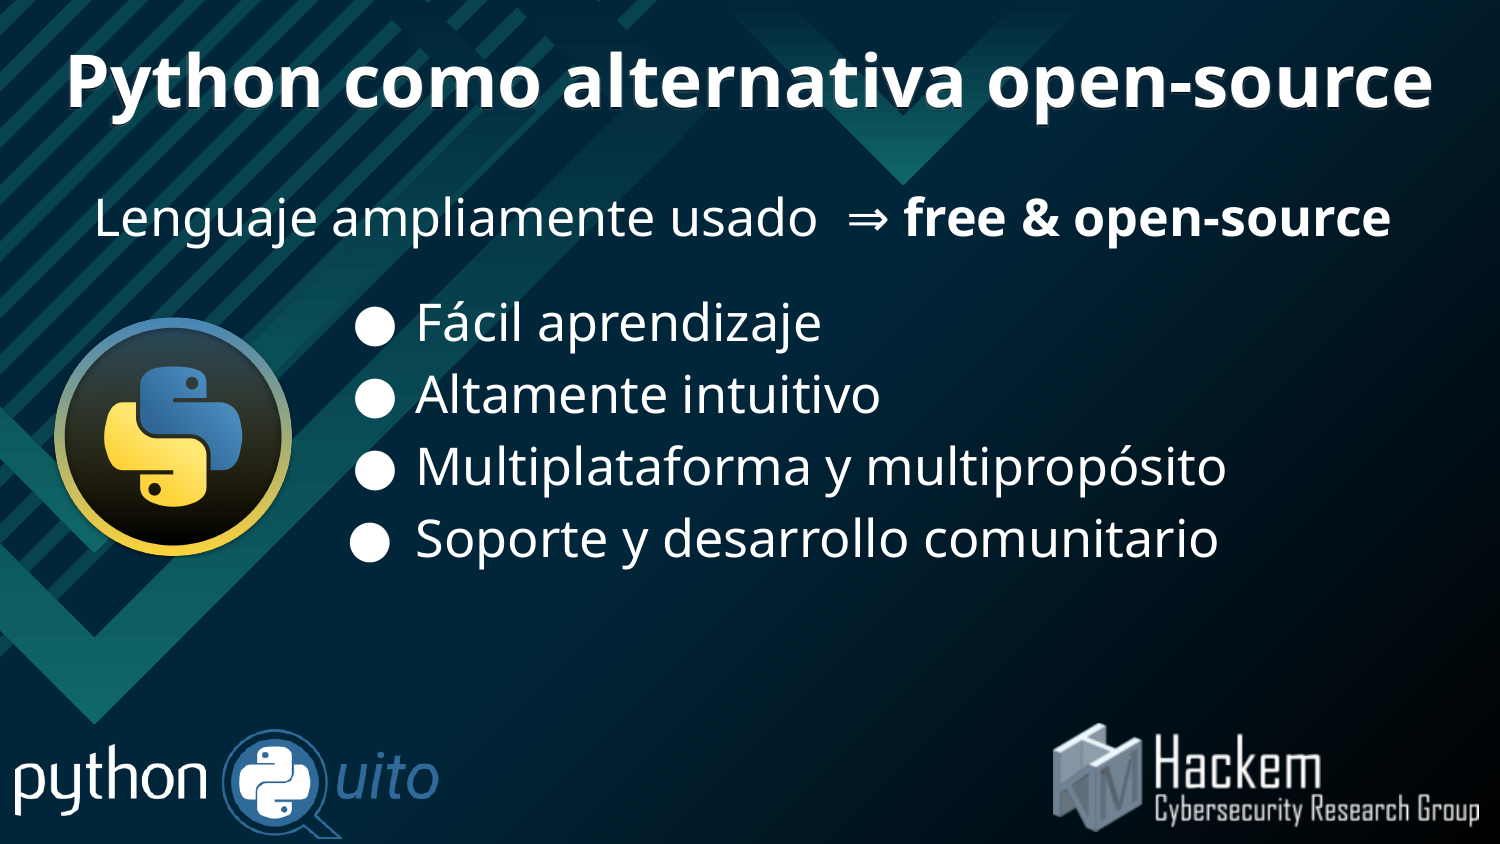

# Python como alternativa open-source
Lenguaje ampliamente usado ⇒ free & open-source
Fácil aprendizaje
Altamente intuitivo
Multiplataforma y multipropósito
Soporte y desarrollo comunitario